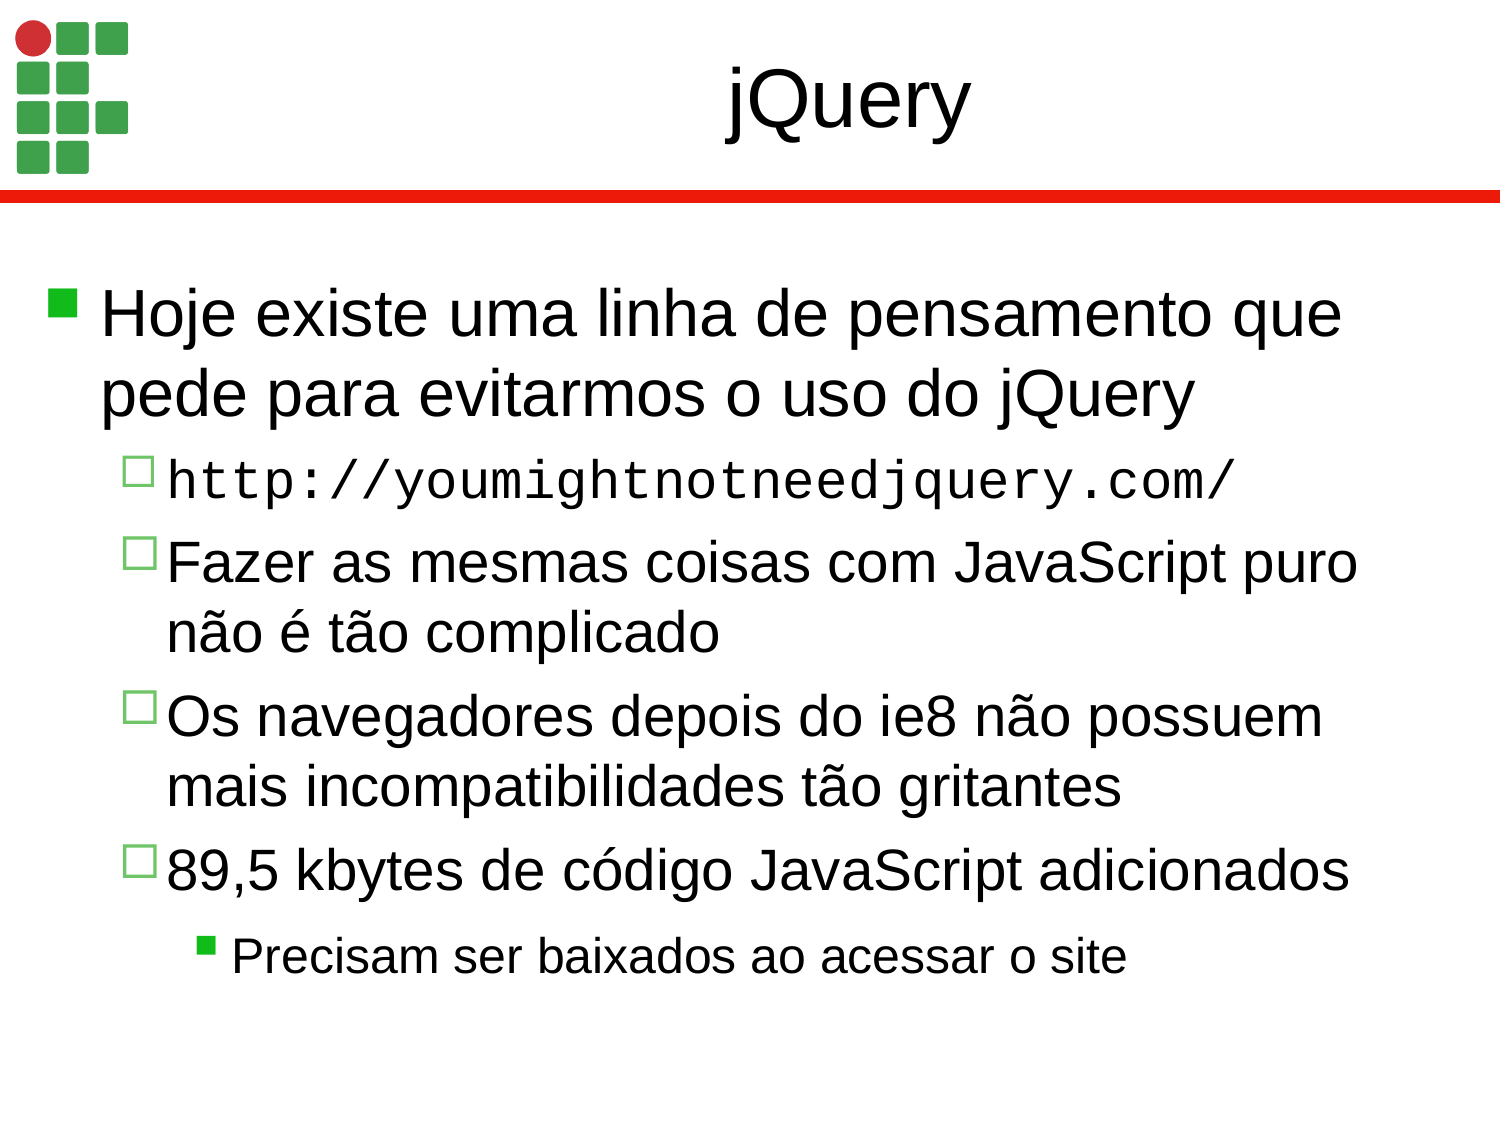

# jQuery
Hoje existe uma linha de pensamento que pede para evitarmos o uso do jQuery
http://youmightnotneedjquery.com/
Fazer as mesmas coisas com JavaScript puro não é tão complicado
Os navegadores depois do ie8 não possuem mais incompatibilidades tão gritantes
89,5 kbytes de código JavaScript adicionados
Precisam ser baixados ao acessar o site